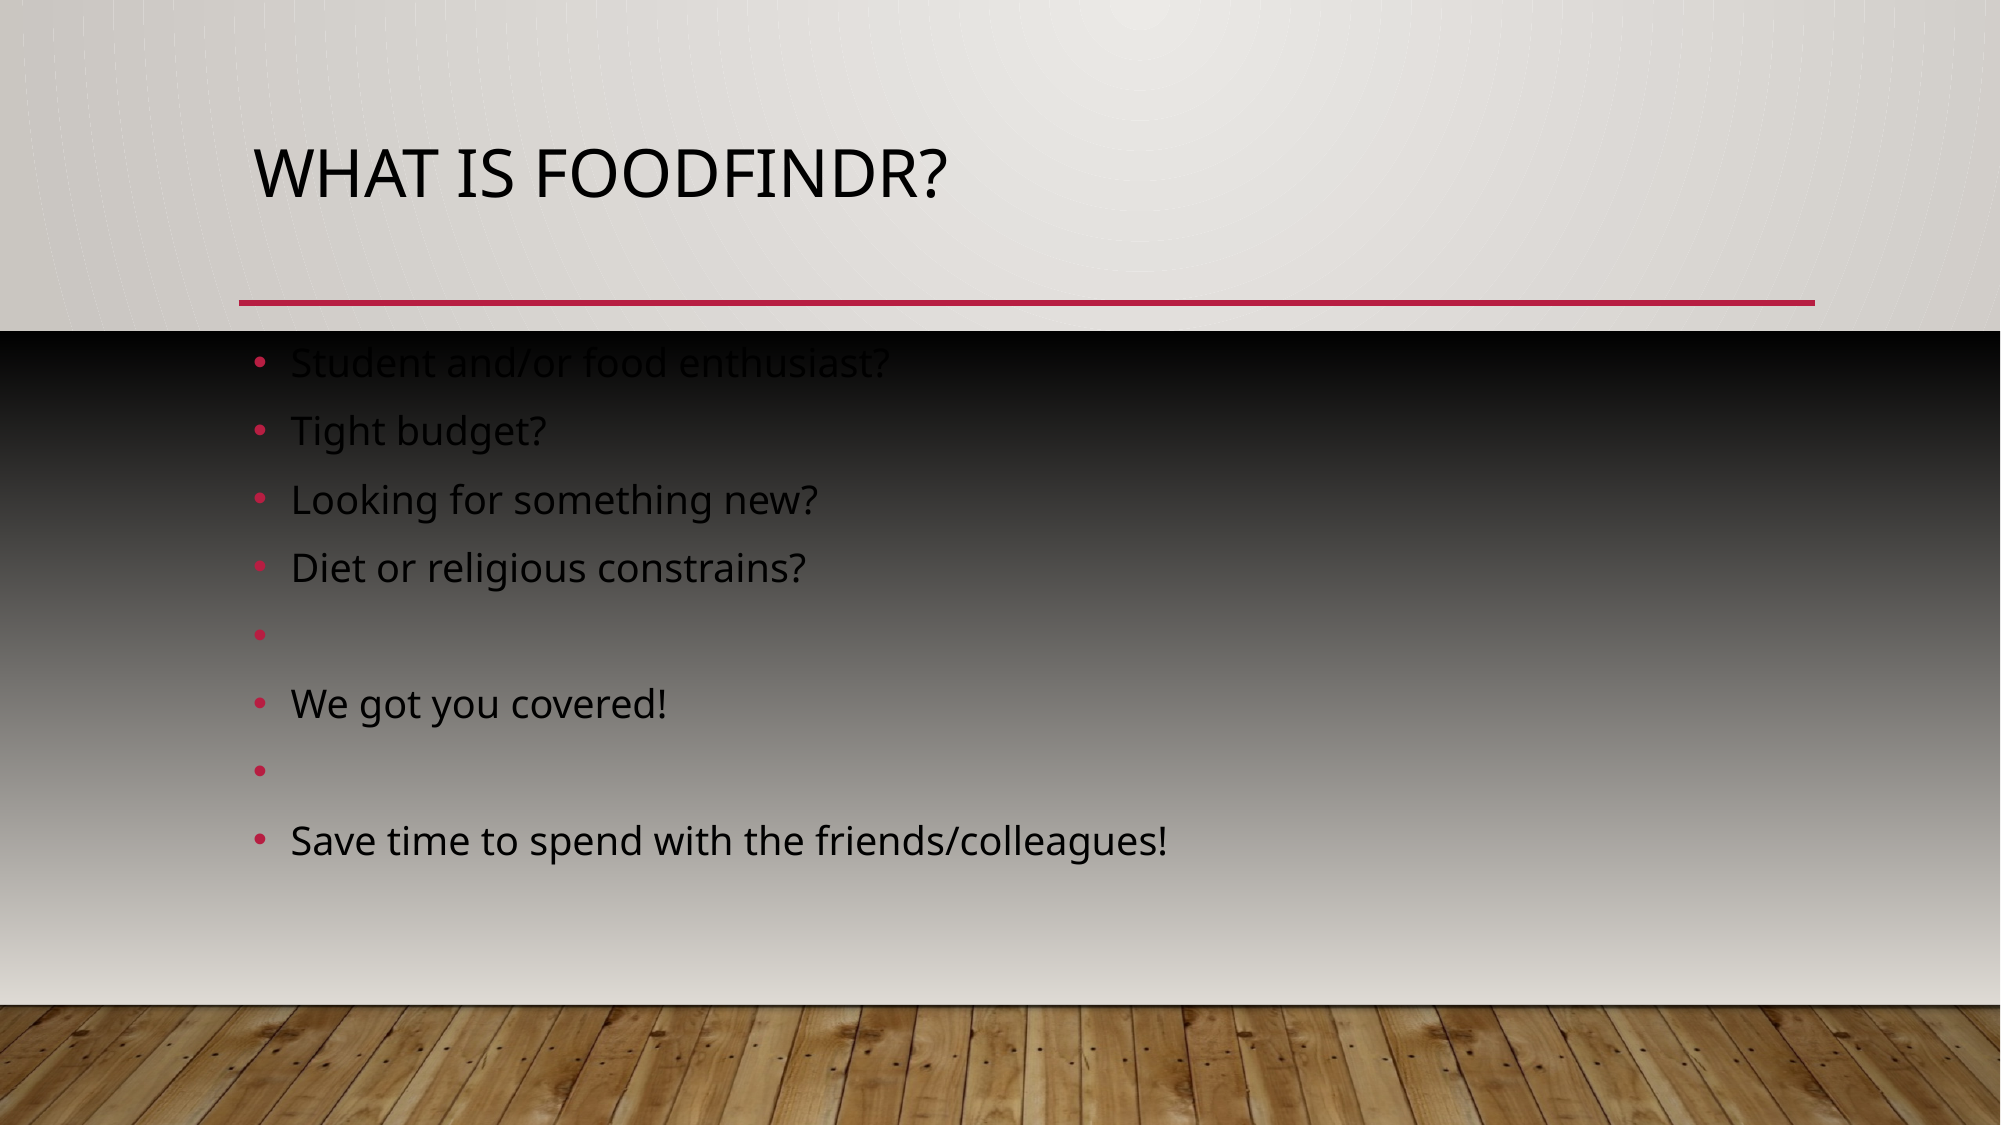

# What is FoodFindR?
Student and/or food enthusiast?
Tight budget?
Looking for something new?
Diet or religious constrains?
We got you covered!
Save time to spend with the friends/colleagues!